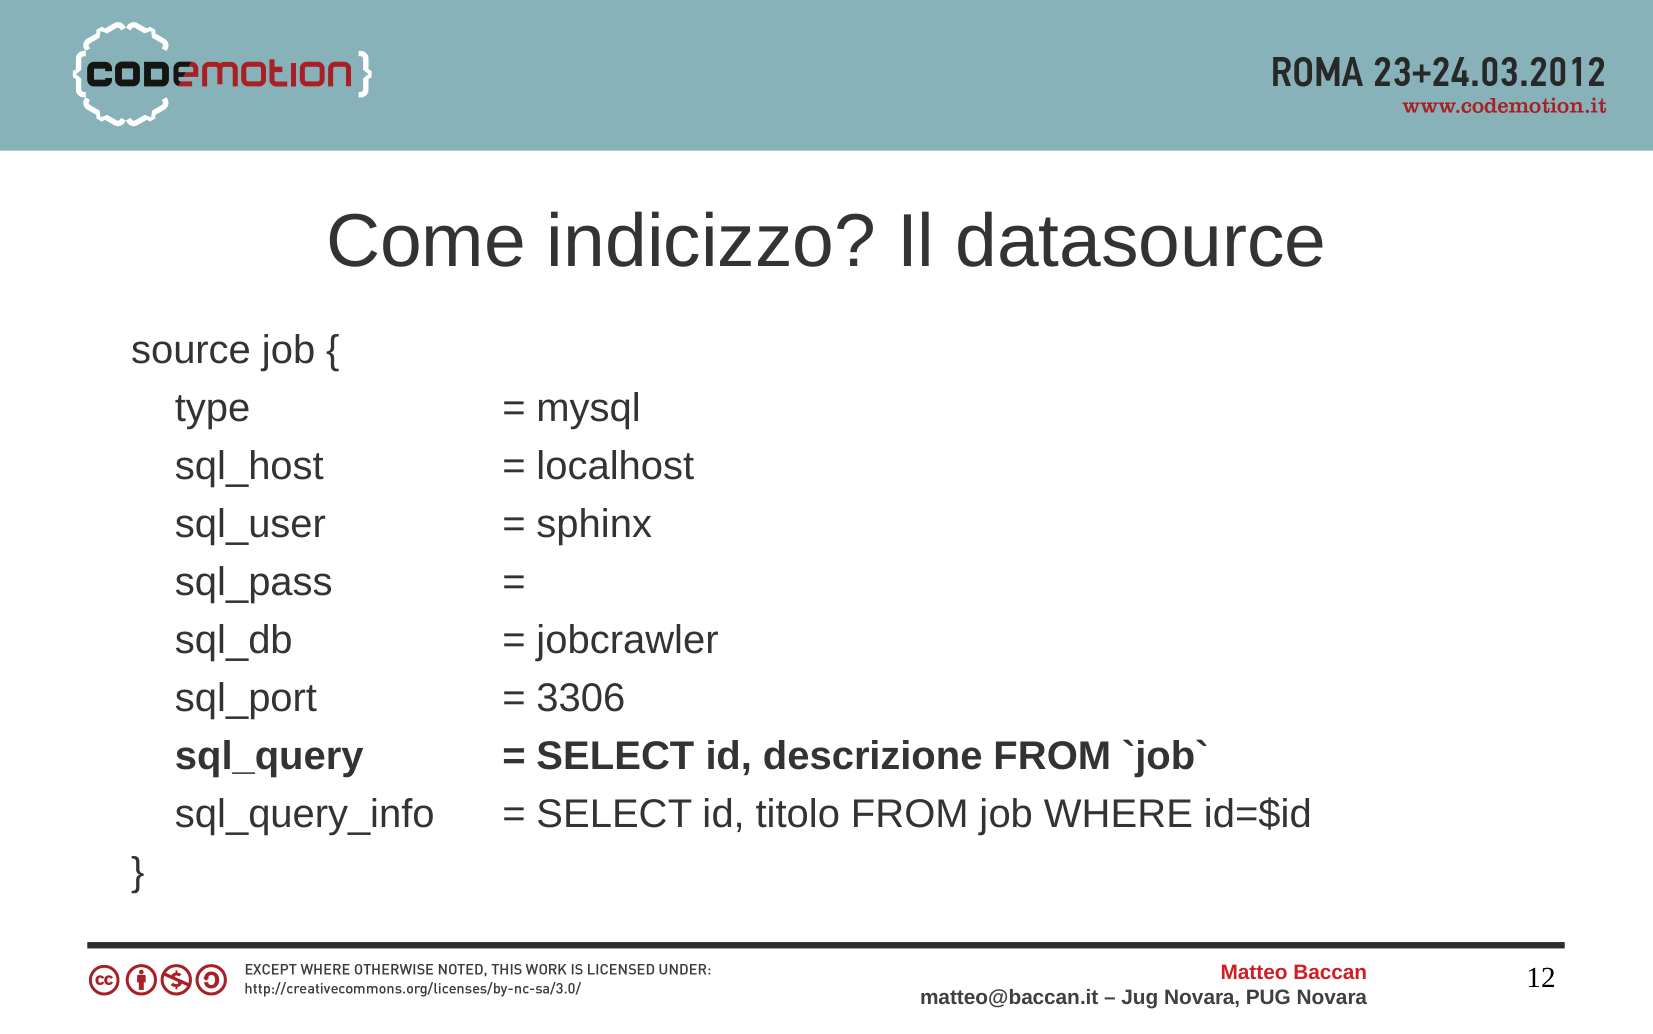

# Come indicizzo? Il datasource
source job {
 type 	= mysql
 sql_host 	= localhost
 sql_user 	= sphinx
 sql_pass 	=
 sql_db 	= jobcrawler
 sql_port 	= 3306
 sql_query 	= SELECT id, descrizione FROM `job`
 sql_query_info 	= SELECT id, titolo FROM job WHERE id=$id
}
12